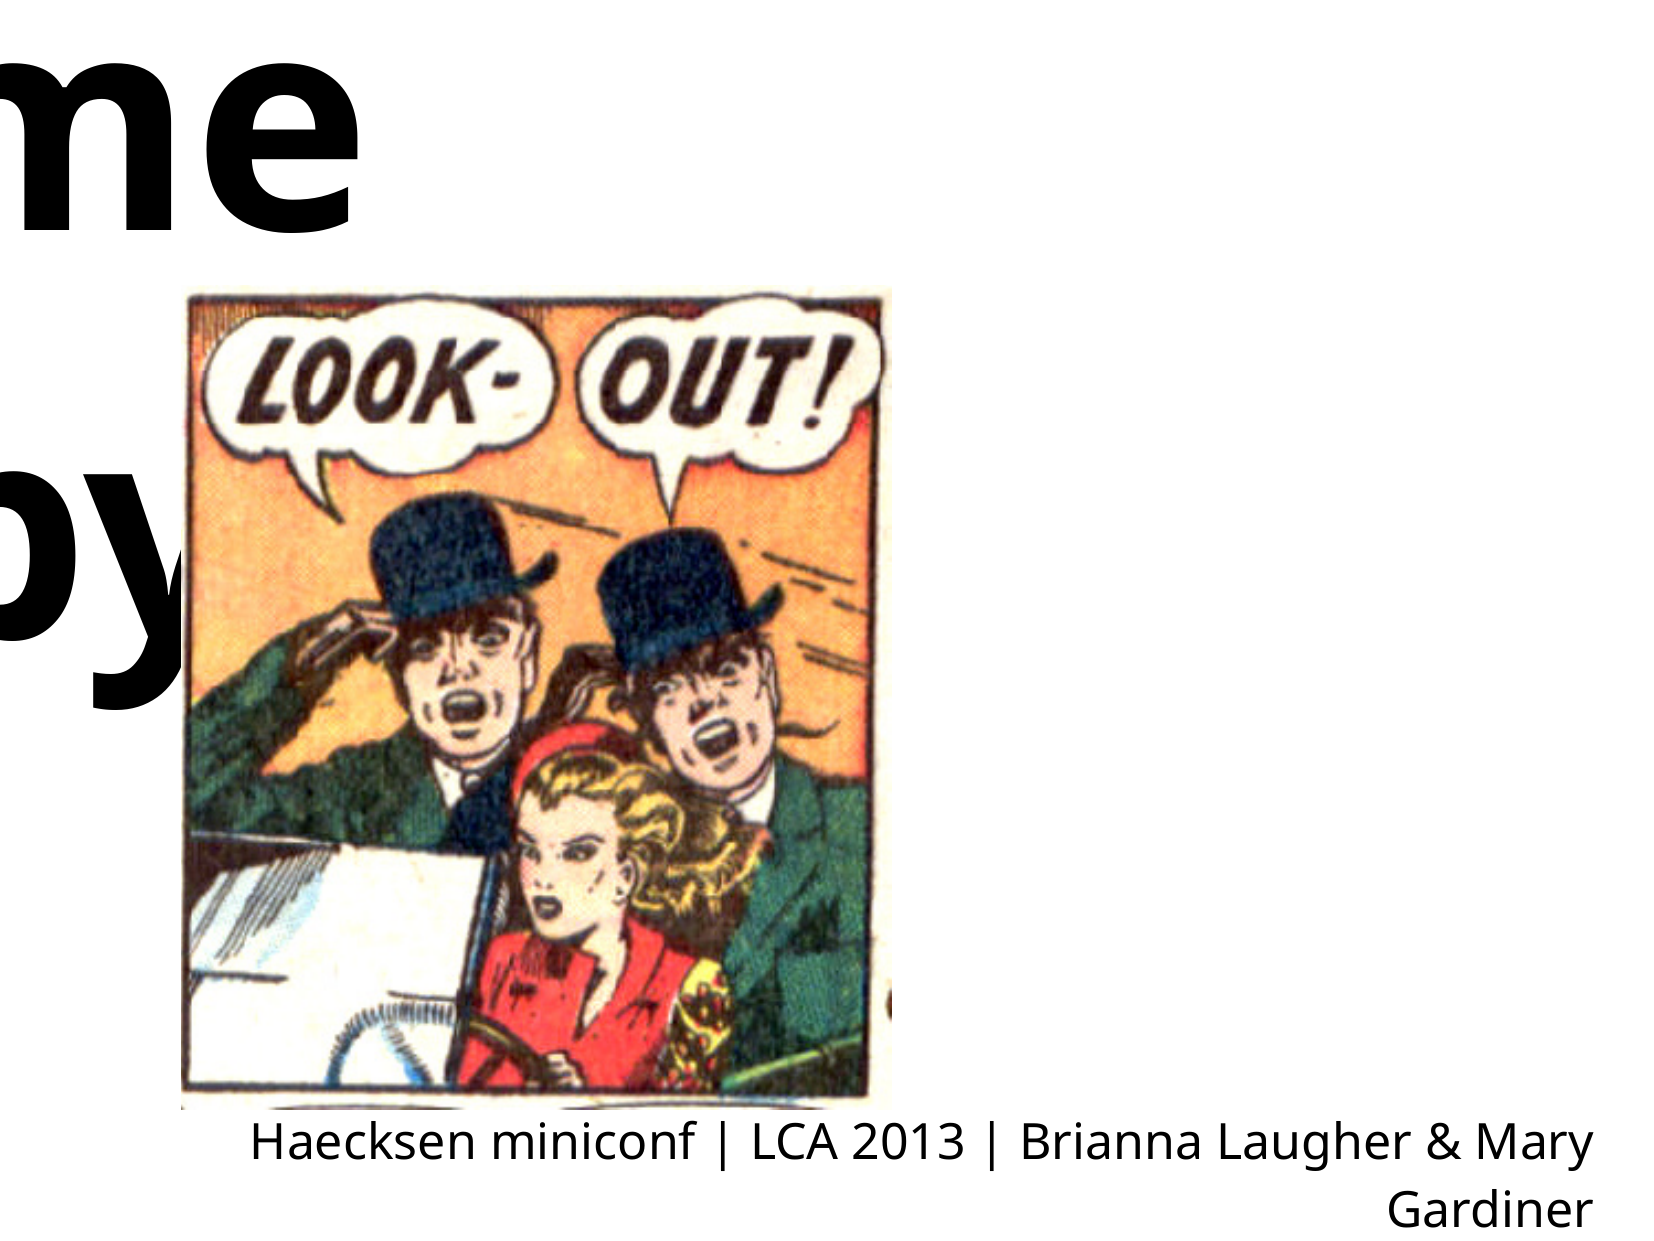

teach me py.
 test
# Haecksen miniconf | LCA 2013 | Brianna Laugher & Mary Gardiner